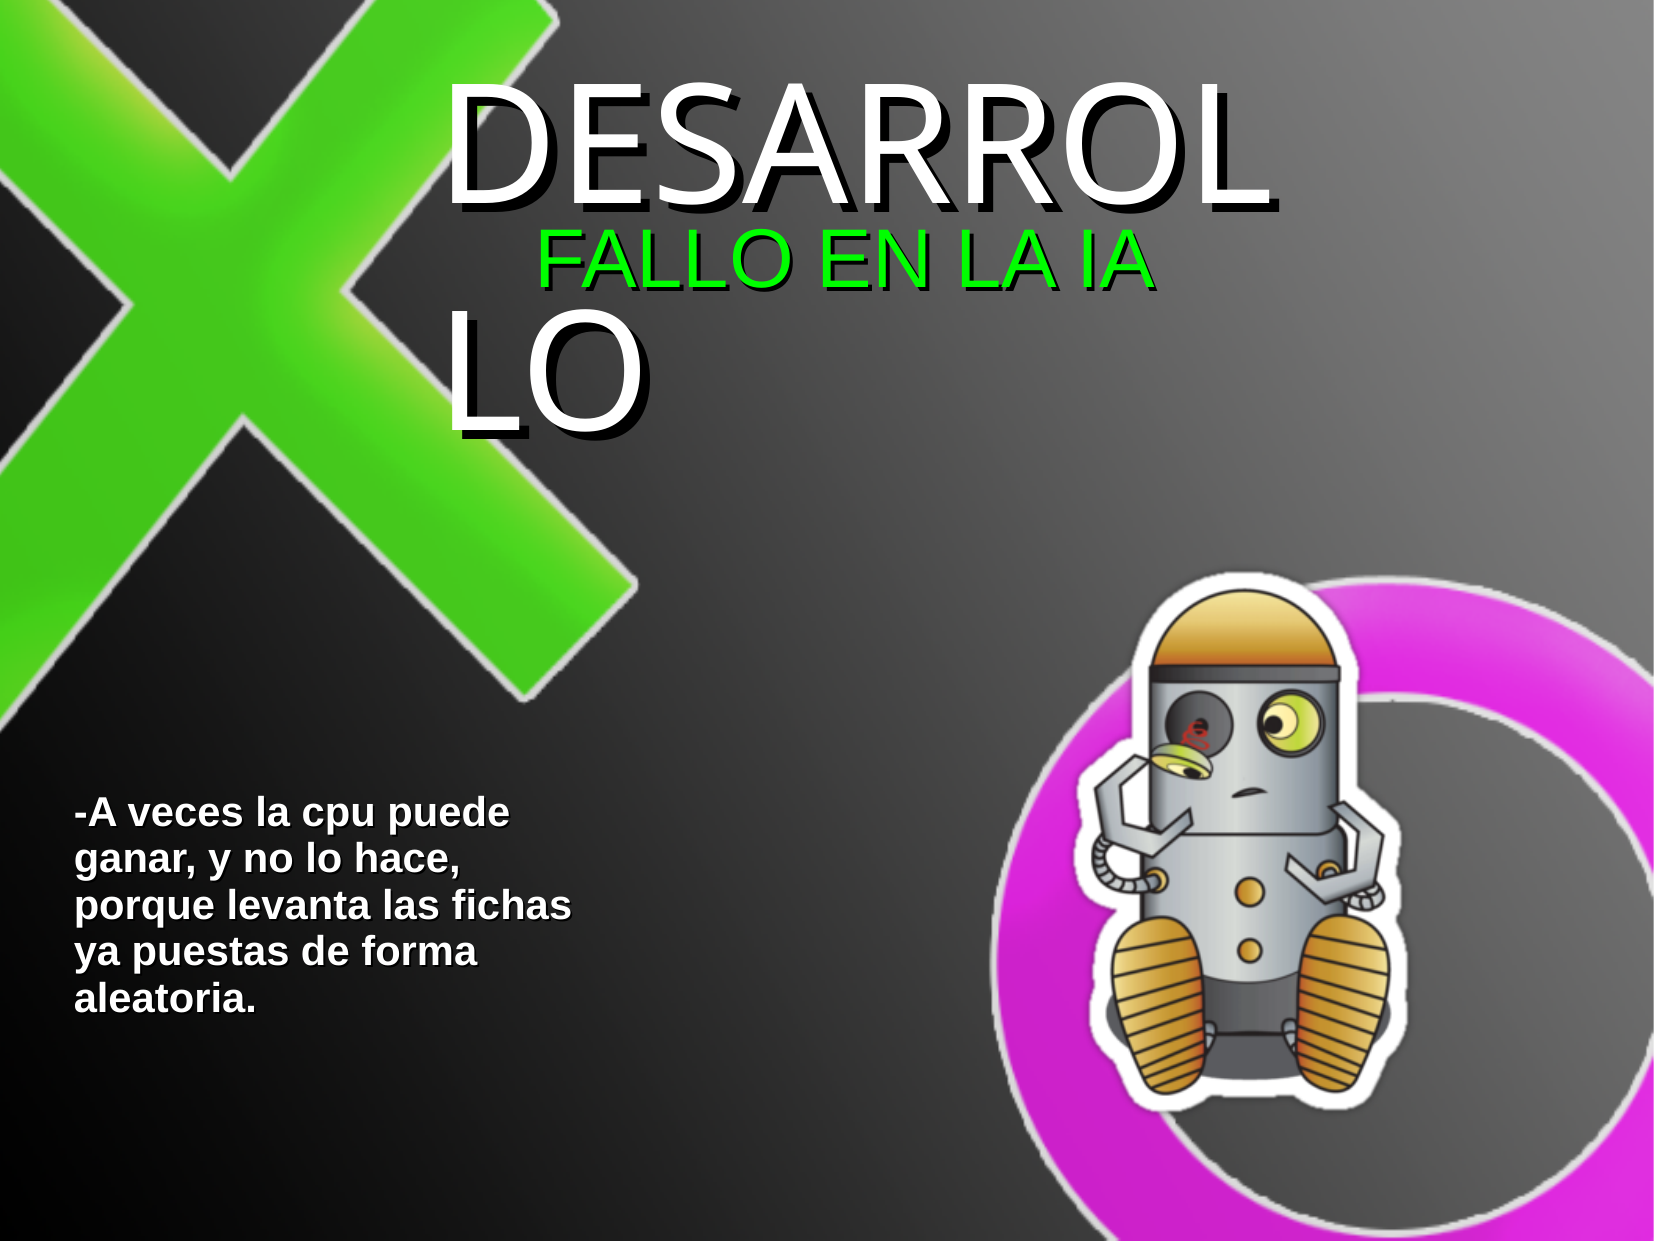

DESARROLLO
FALLO EN LA IA
-A veces la cpu puede ganar, y no lo hace, porque levanta las fichas ya puestas de forma aleatoria.